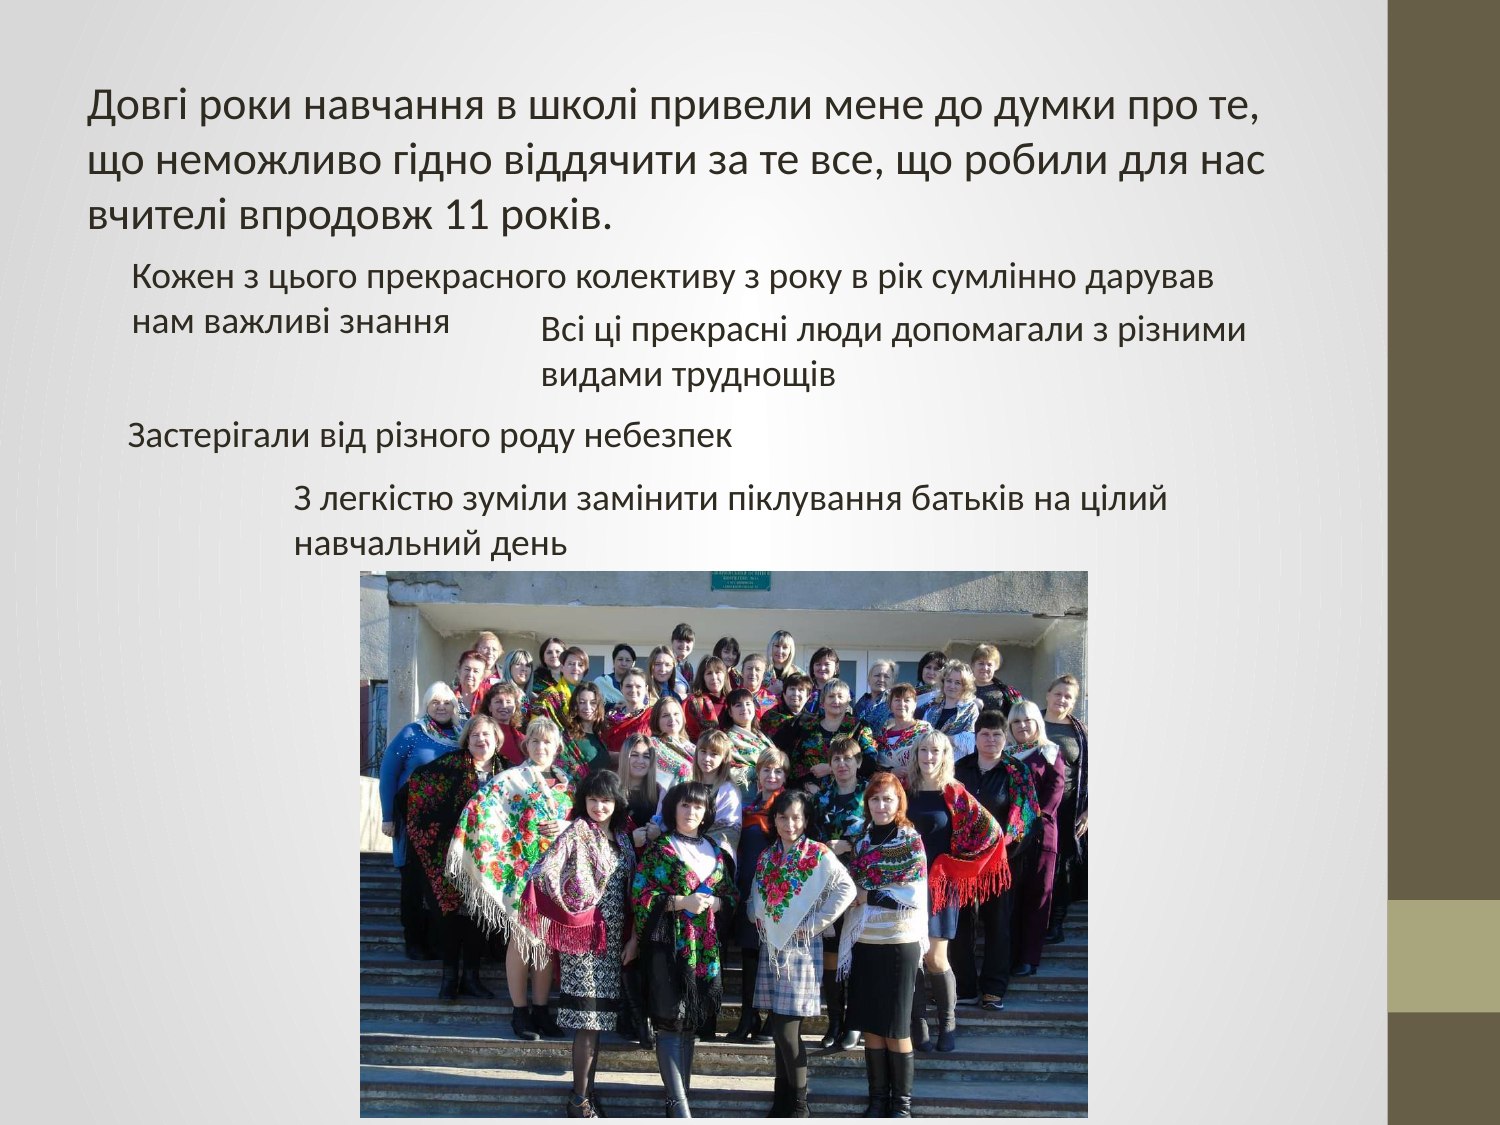

# Довгі роки навчання в школі привели мене до думки про те, що неможливо гідно віддячити за те все, що робили для нас вчителі впродовж 11 років.
Кожен з цього прекрасного колективу з року в рік сумлінно дарував нам важливі знання
Всі ці прекрасні люди допомагали з різними видами труднощів
Застерігали від різного роду небезпек
З легкістю зуміли замінити піклування батьків на цілий навчальний день